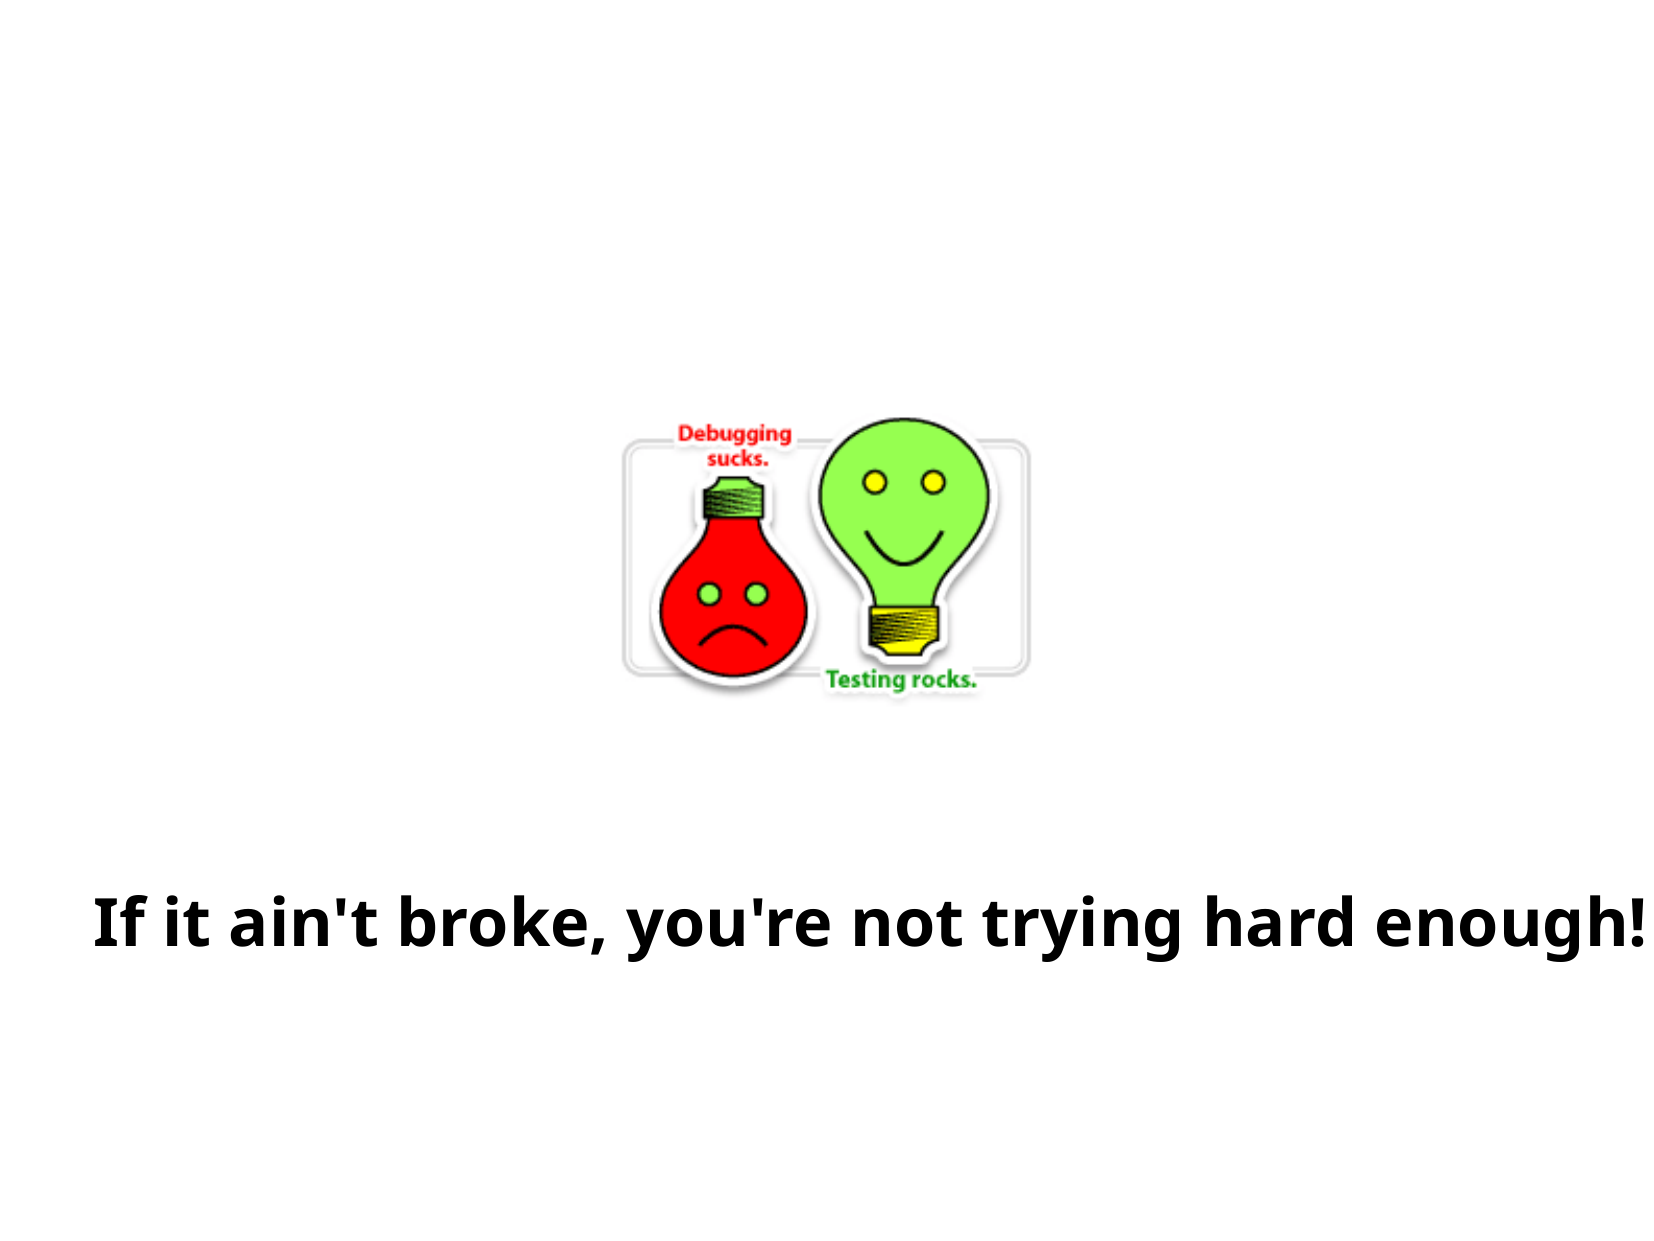

If it ain't broke, you're not trying hard enough!